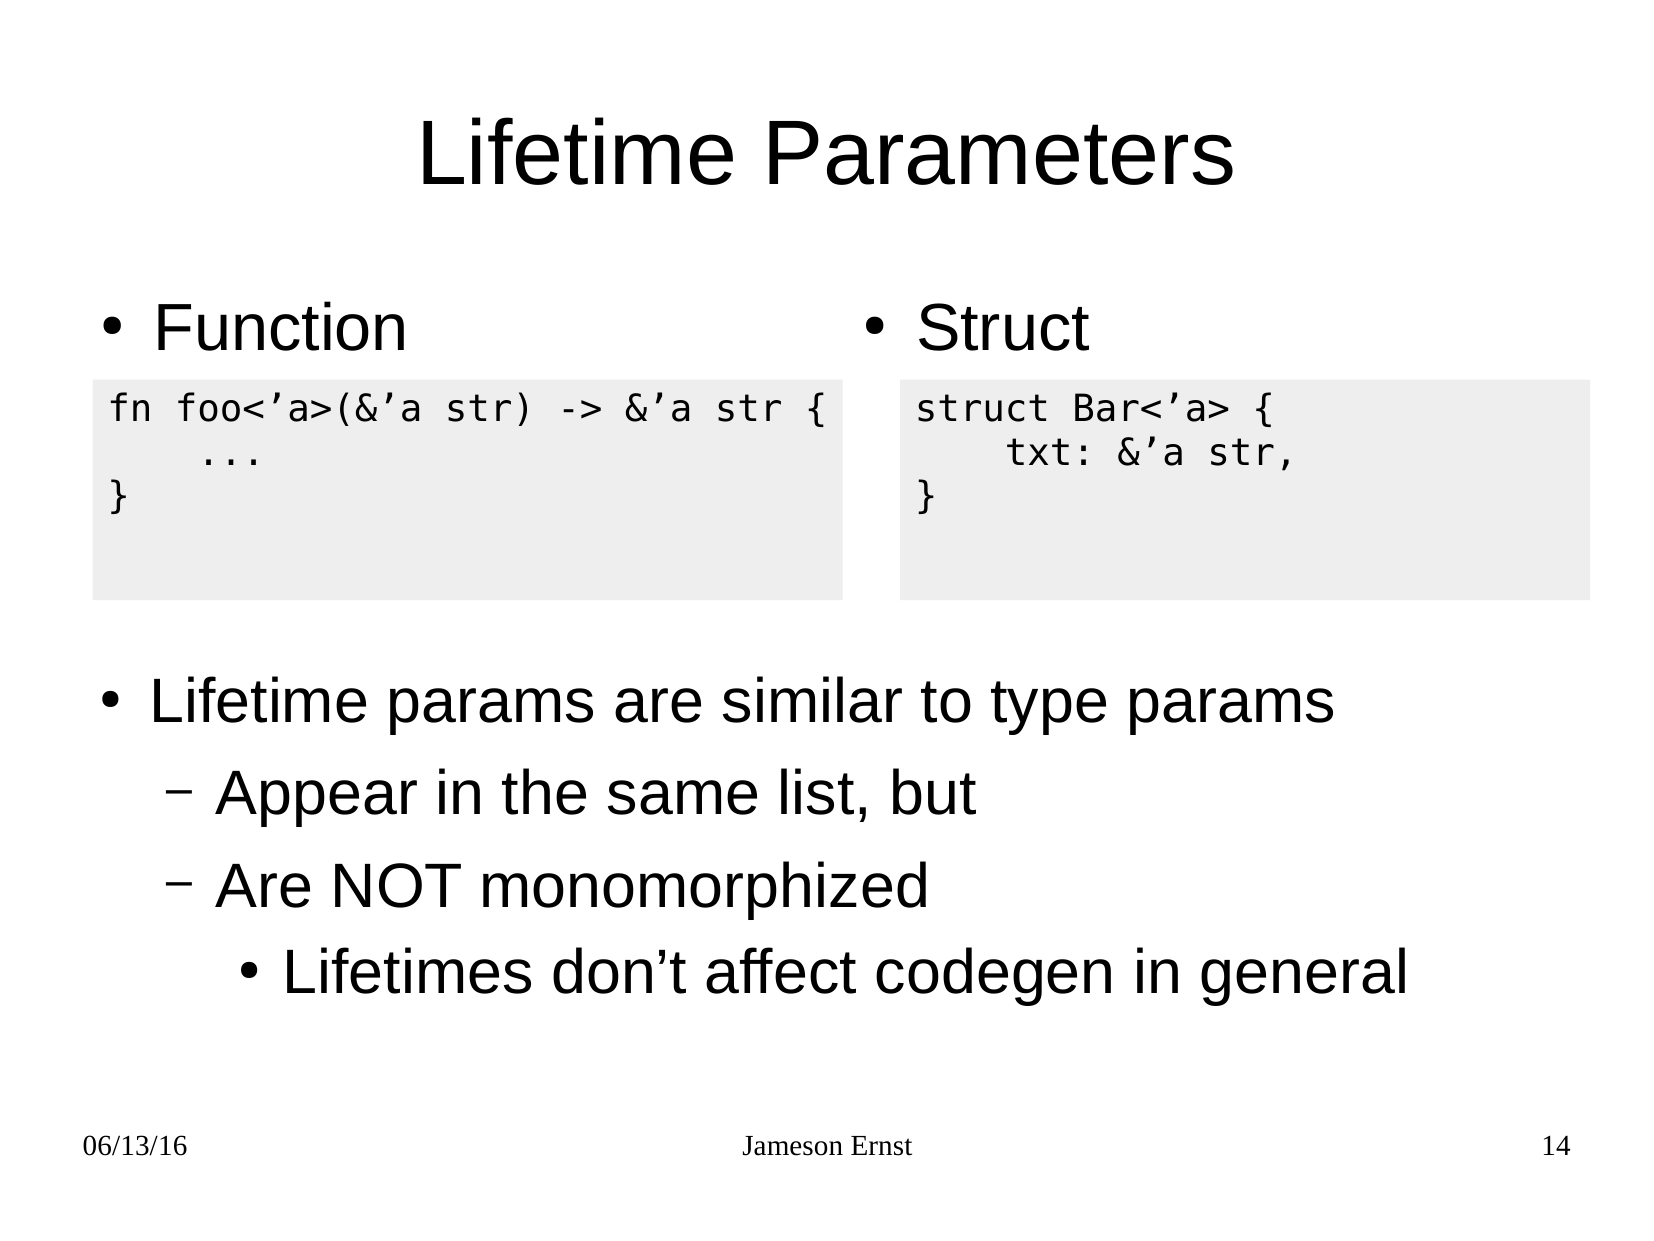

# Lifetime Parameters
Function
Struct
fn foo<’a>(&’a str) -> &’a str {
 ...
}
struct Bar<’a> {
 txt: &’a str,
}
Lifetime params are similar to type params
Appear in the same list, but
Are NOT monomorphized
Lifetimes don’t affect codegen in general
06/13/16
Jameson Ernst
14